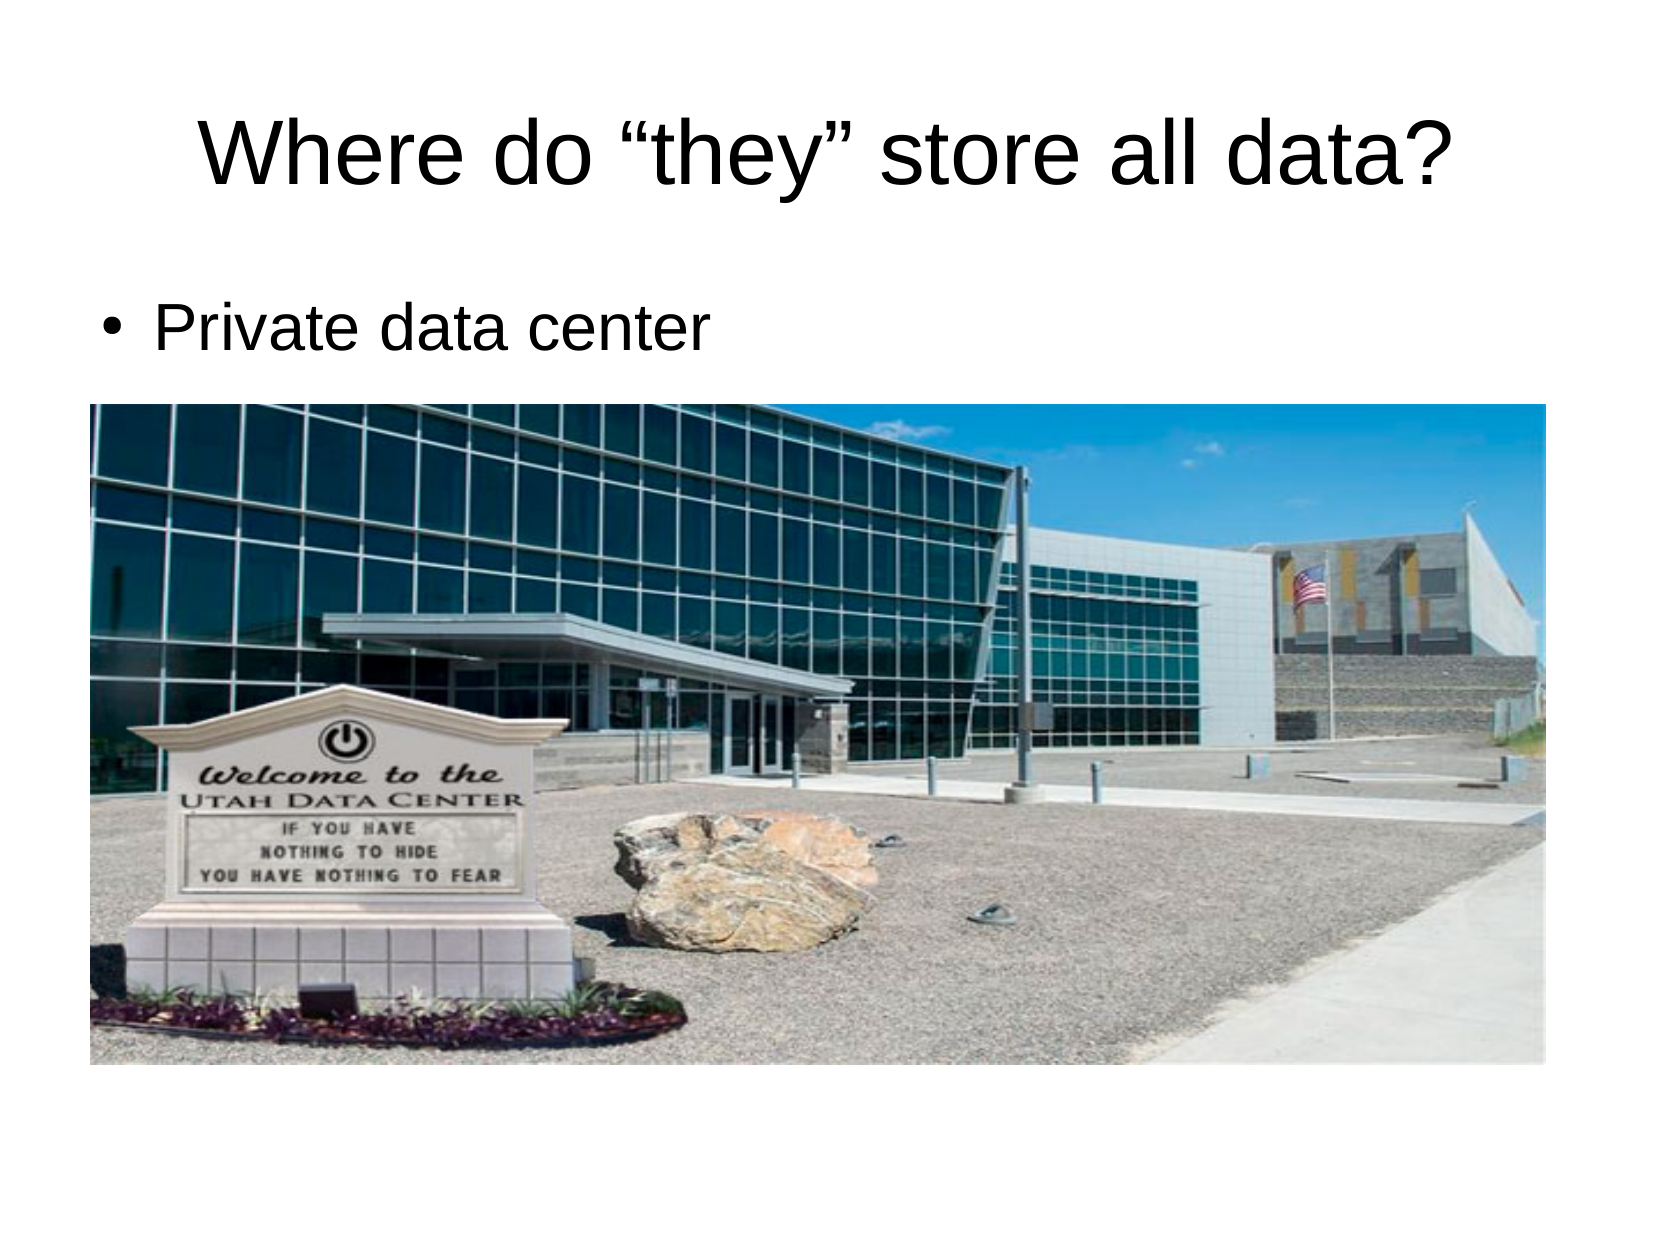

# Where do “they” store all data?
Private data center